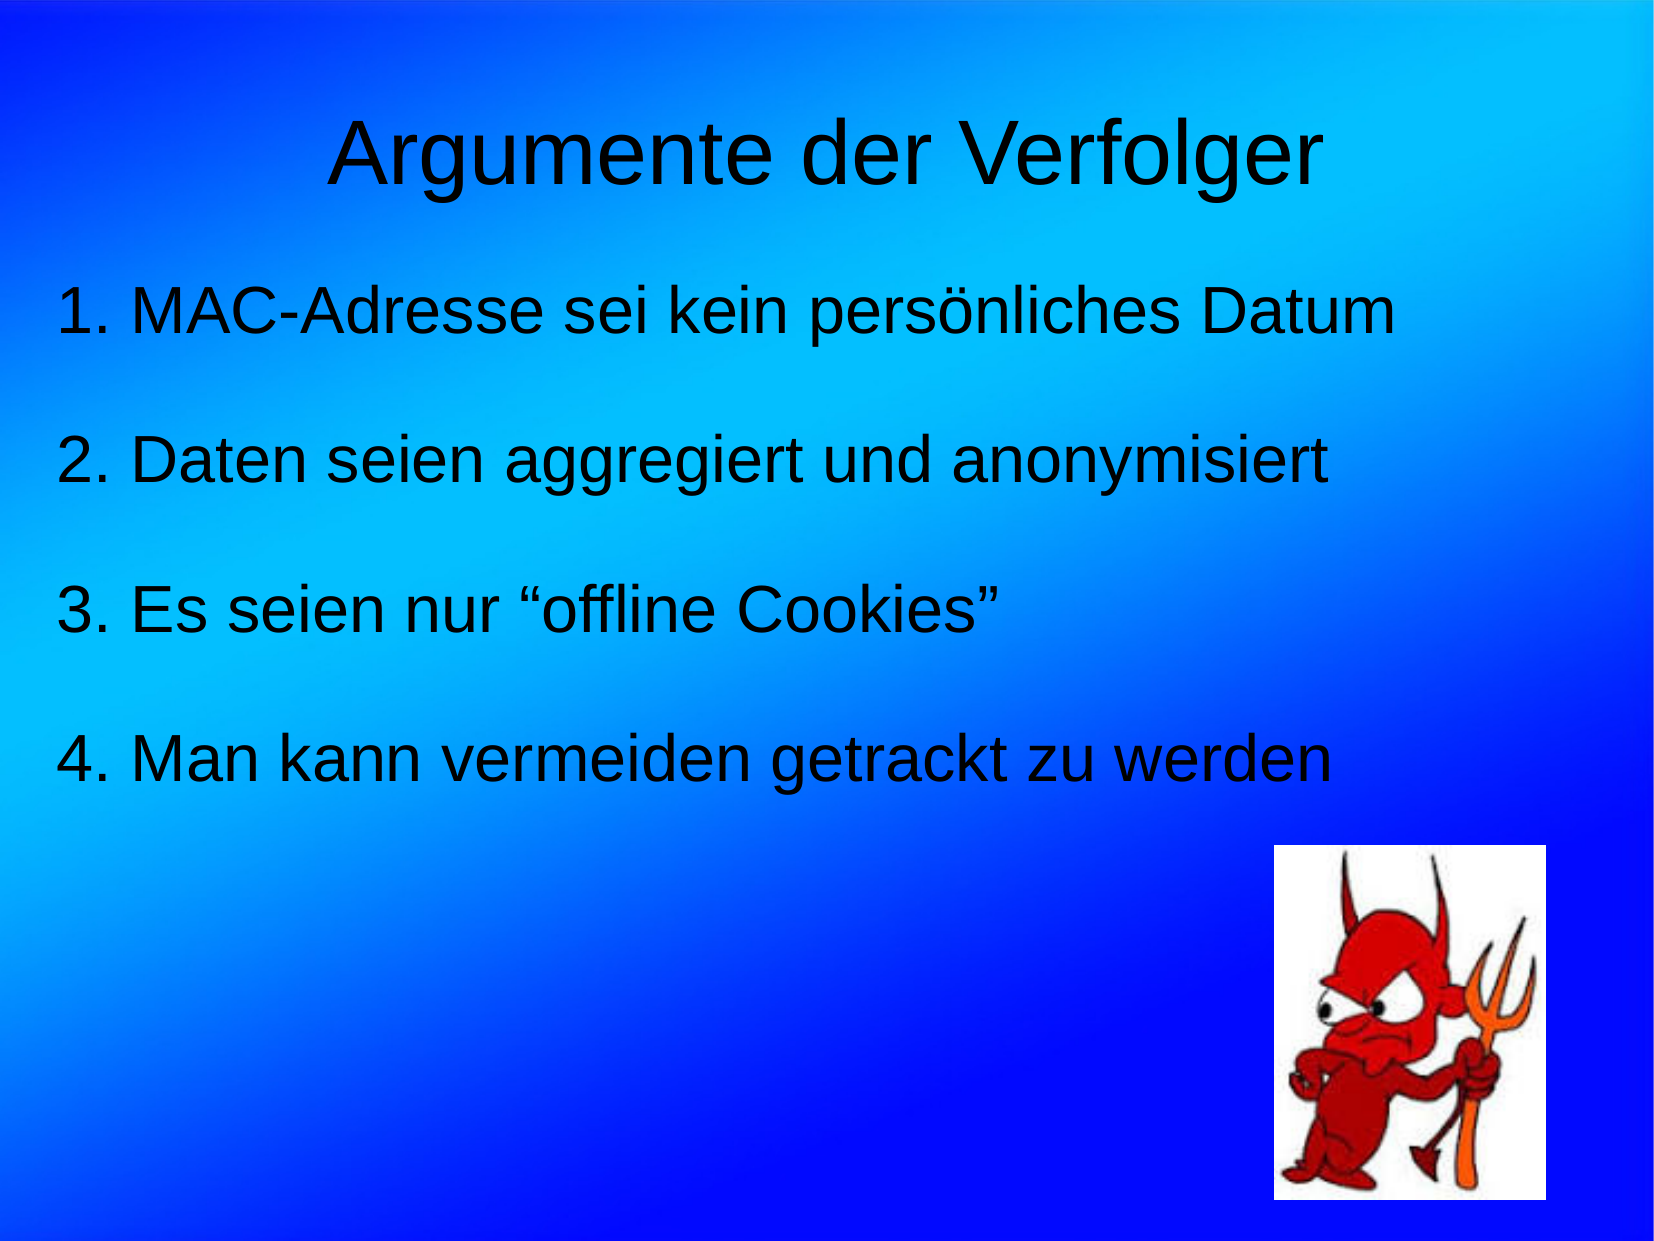

# Argumente der Verfolger
1. MAC-Adresse sei kein persönliches Datum
2. Daten seien aggregiert und anonymisiert
3. Es seien nur “offline Cookies”
4. Man kann vermeiden getrackt zu werden